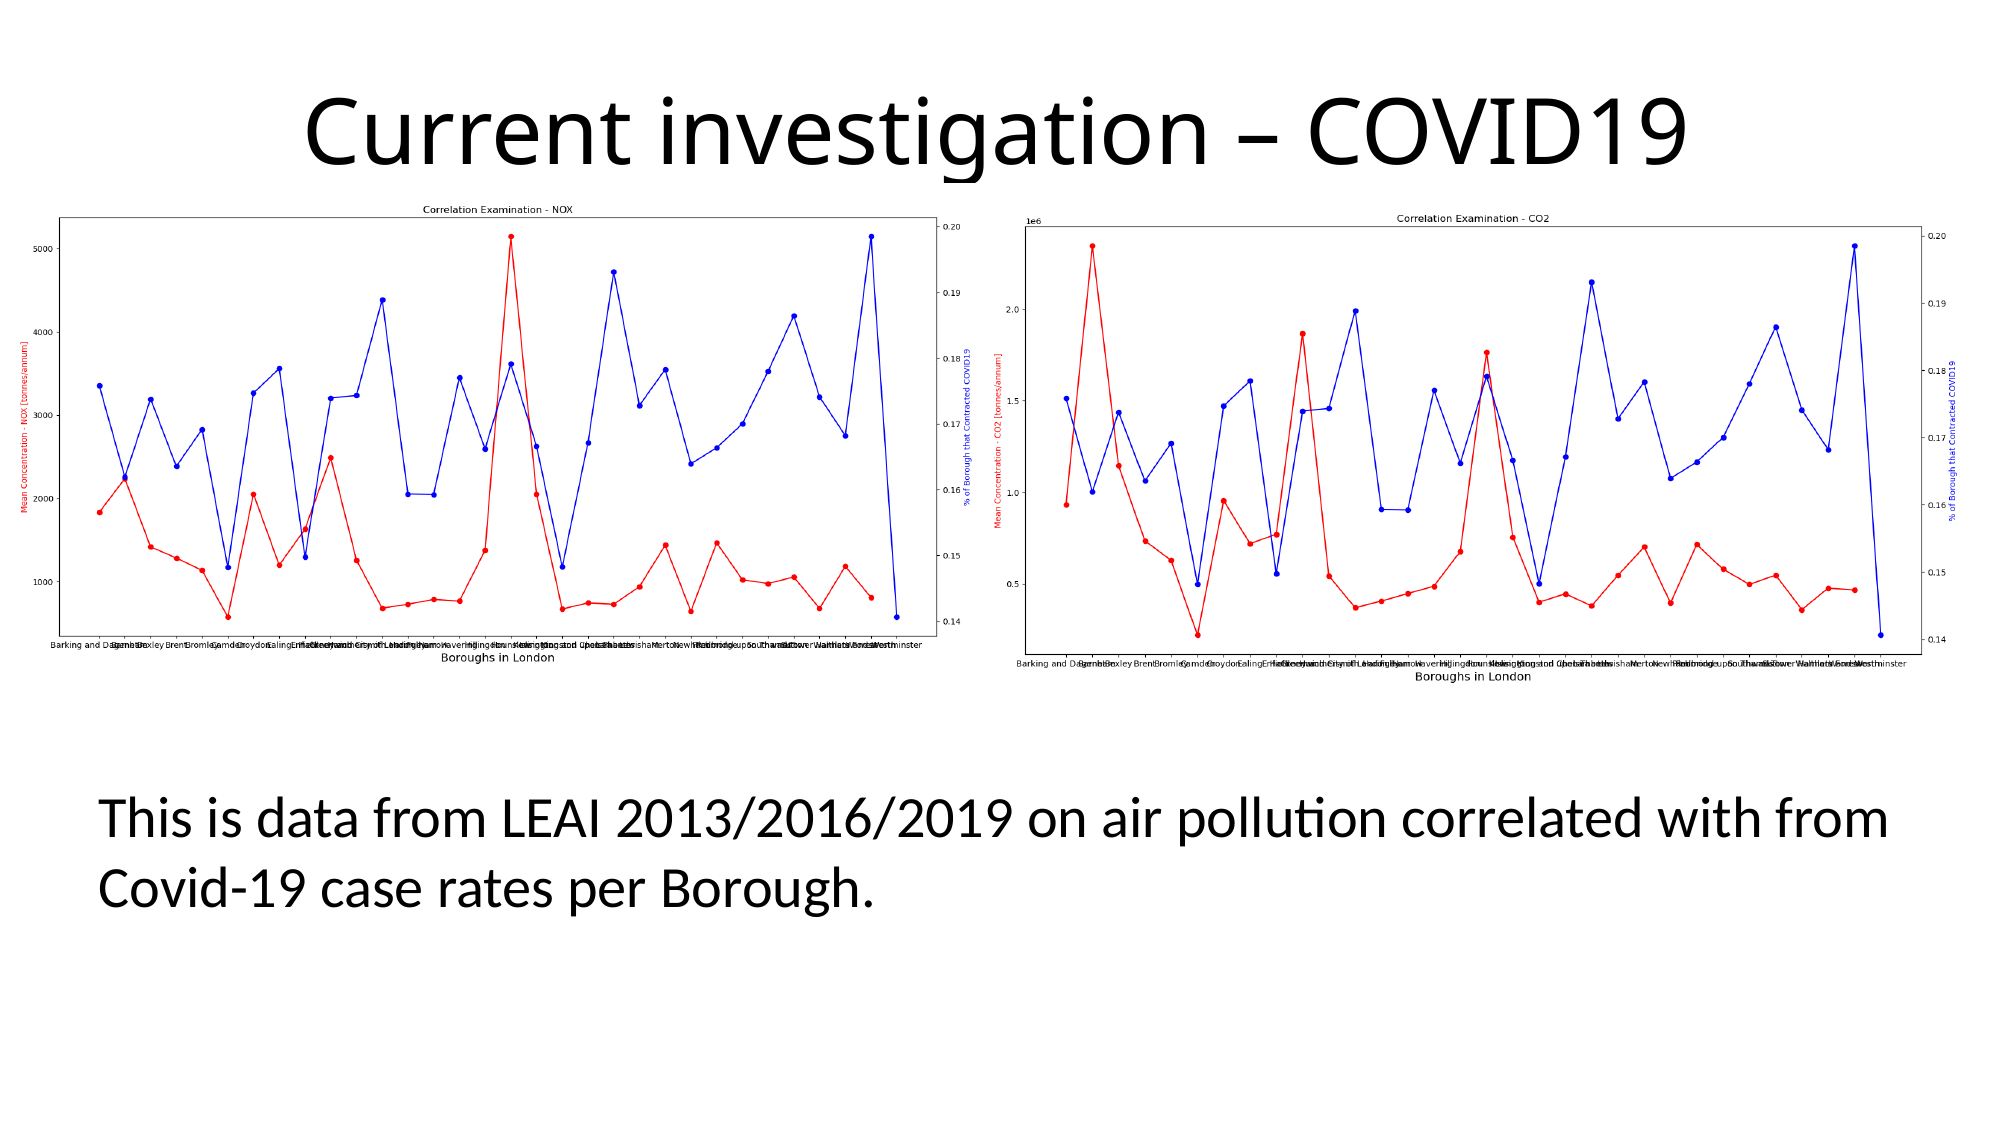

# Current investigation – COVID19
This is data from LEAI 2013/2016/2019 on air pollution correlated with from Covid-19 case rates per Borough.